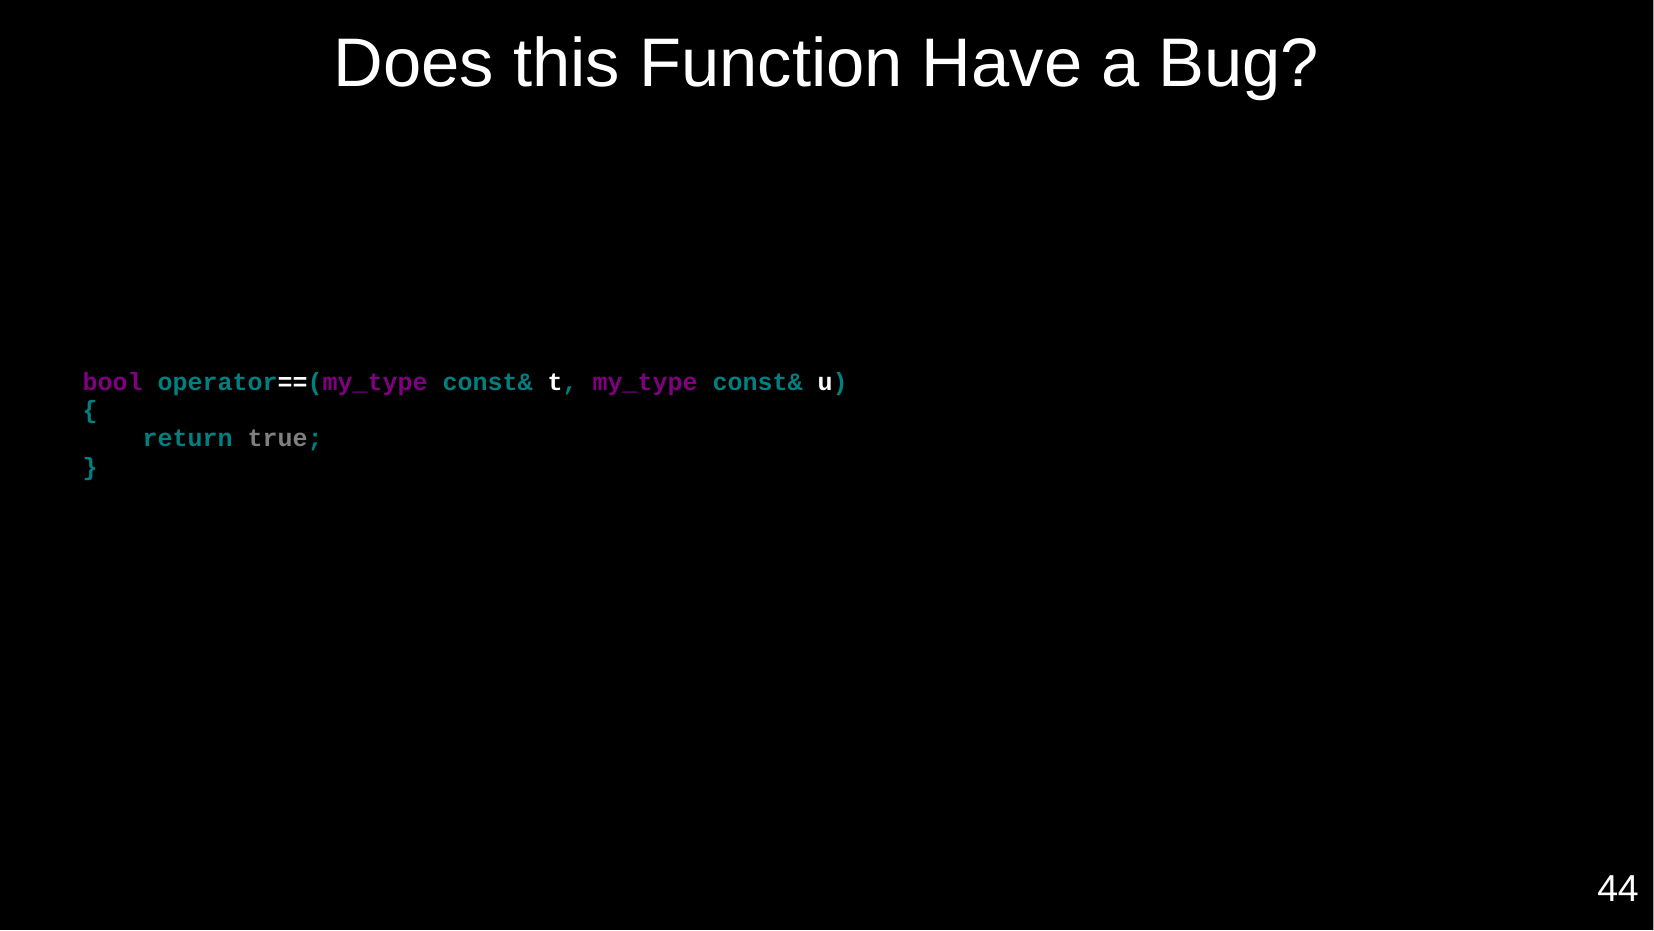

Does this Function Have a Bug?
# bool operator==(my_type const& t, my_type const& u)
{
 return true;
}